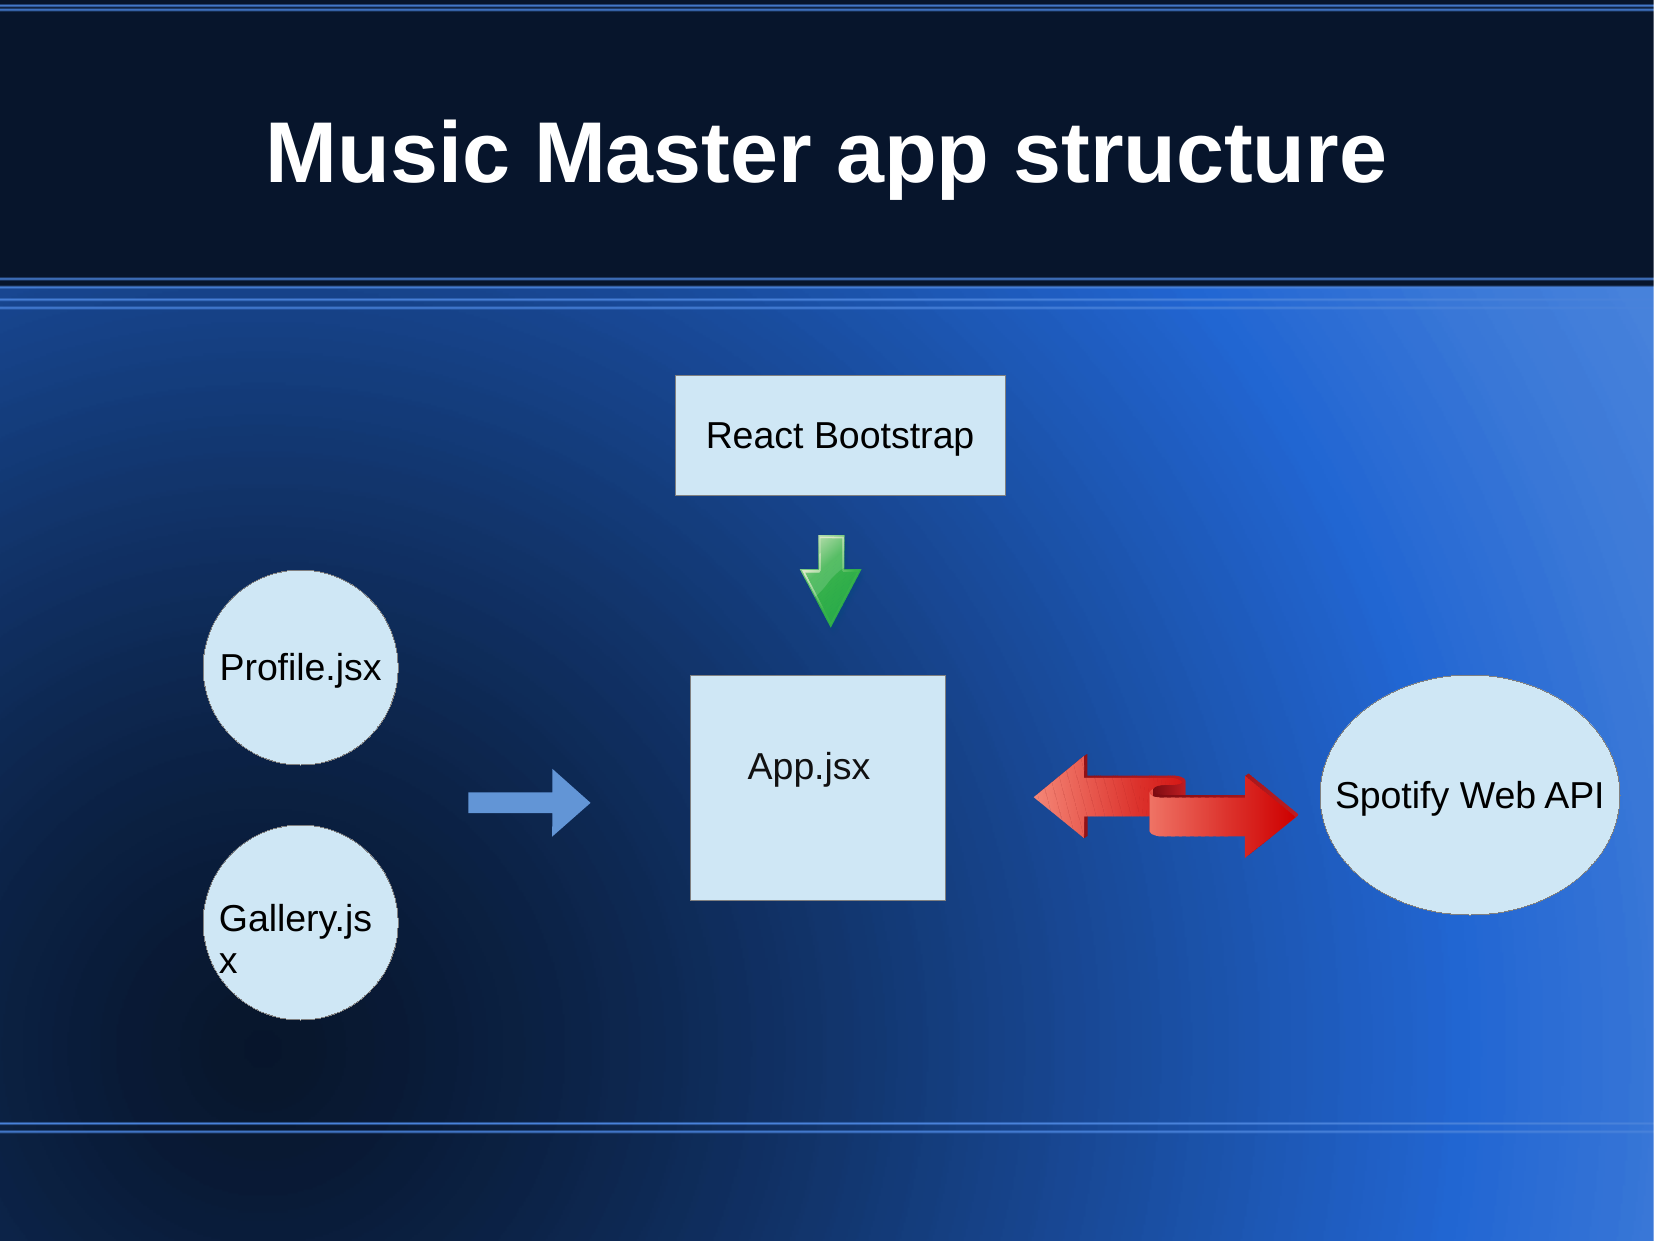

# Music Master app structure
React Bootstrap
Profile.jsx
Spotify Web API
App.jsx
Gallery.jsx